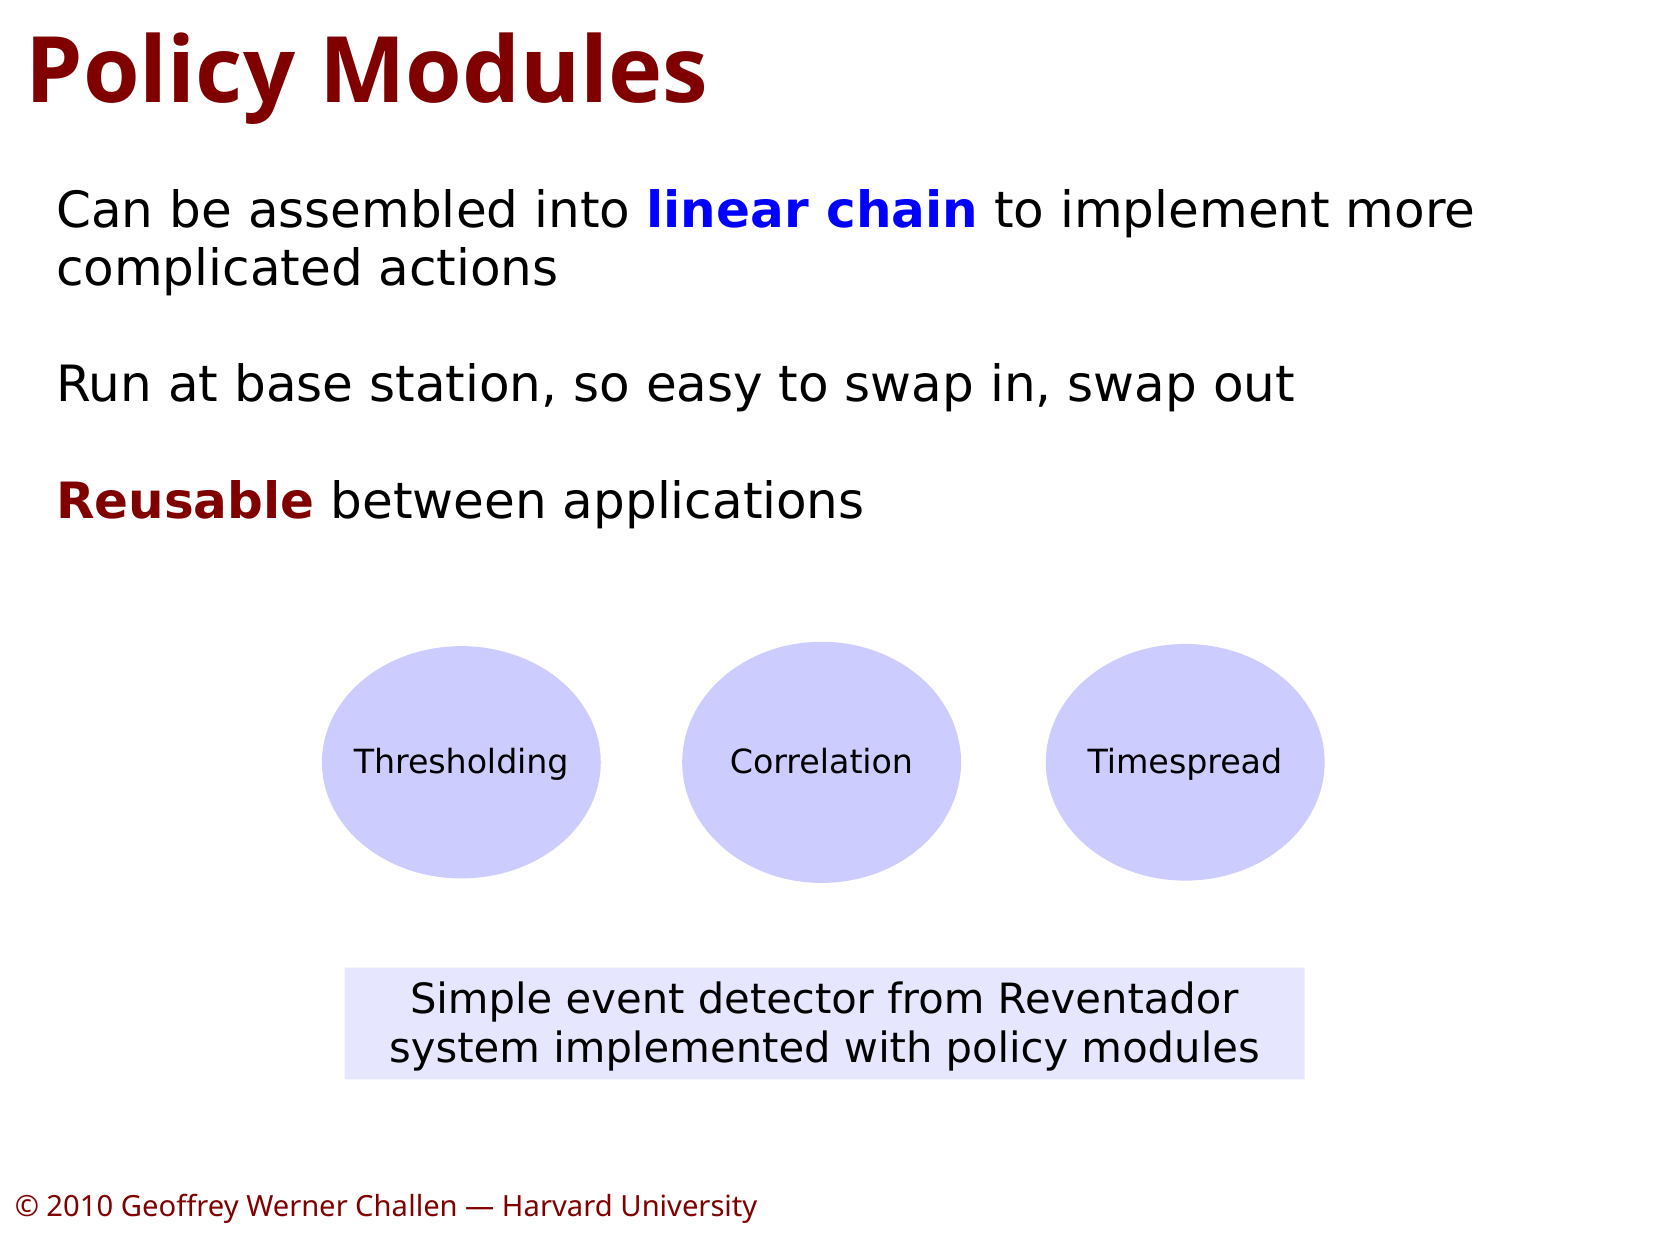

# Policy Modules
Can be assembled into linear chain to implement more
complicated actions
Run at base station, so easy to swap in, swap out
Reusable between applications
Correlation
Timespread
Thresholding
Simple event detector from Reventador system implemented with policy modules